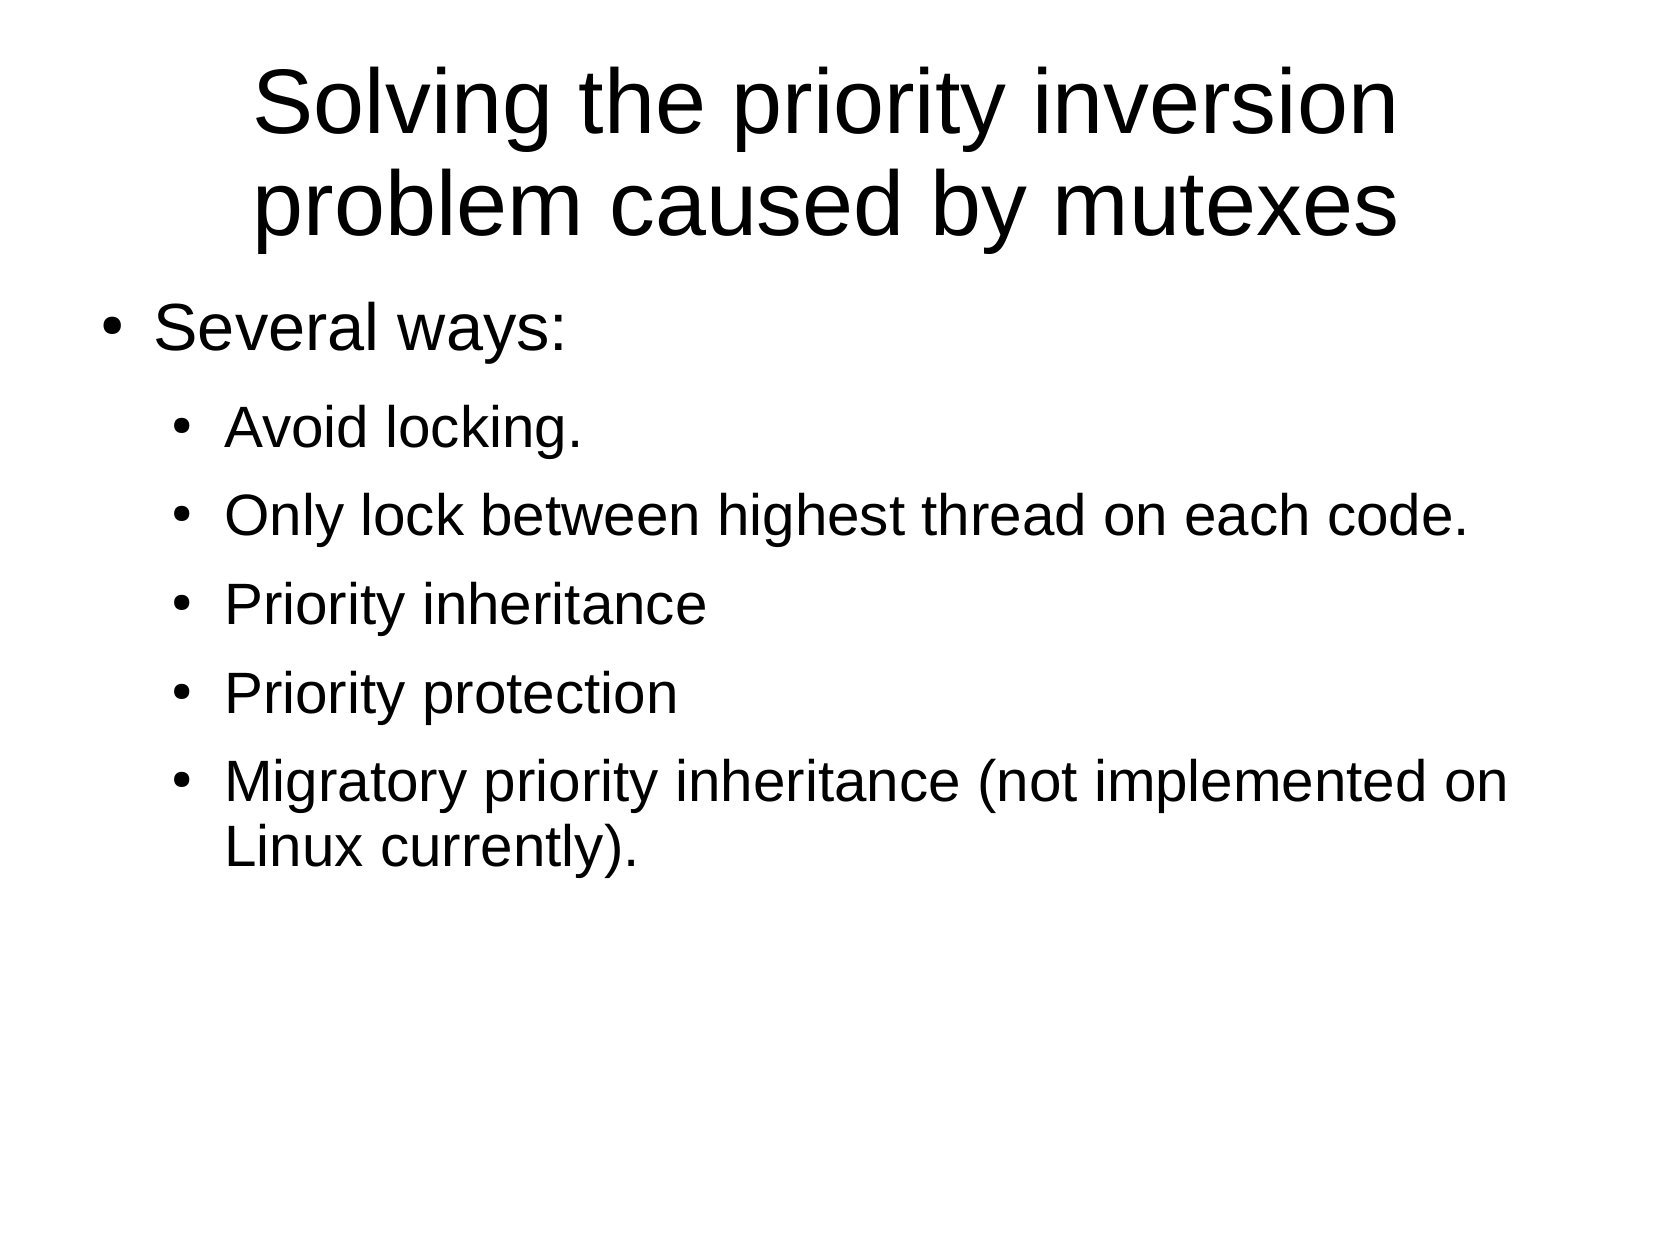

# Solving the priority inversion problem caused by mutexes
Several ways:
Avoid locking.
Only lock between highest thread on each code.
Priority inheritance
Priority protection
Migratory priority inheritance (not implemented on Linux currently).